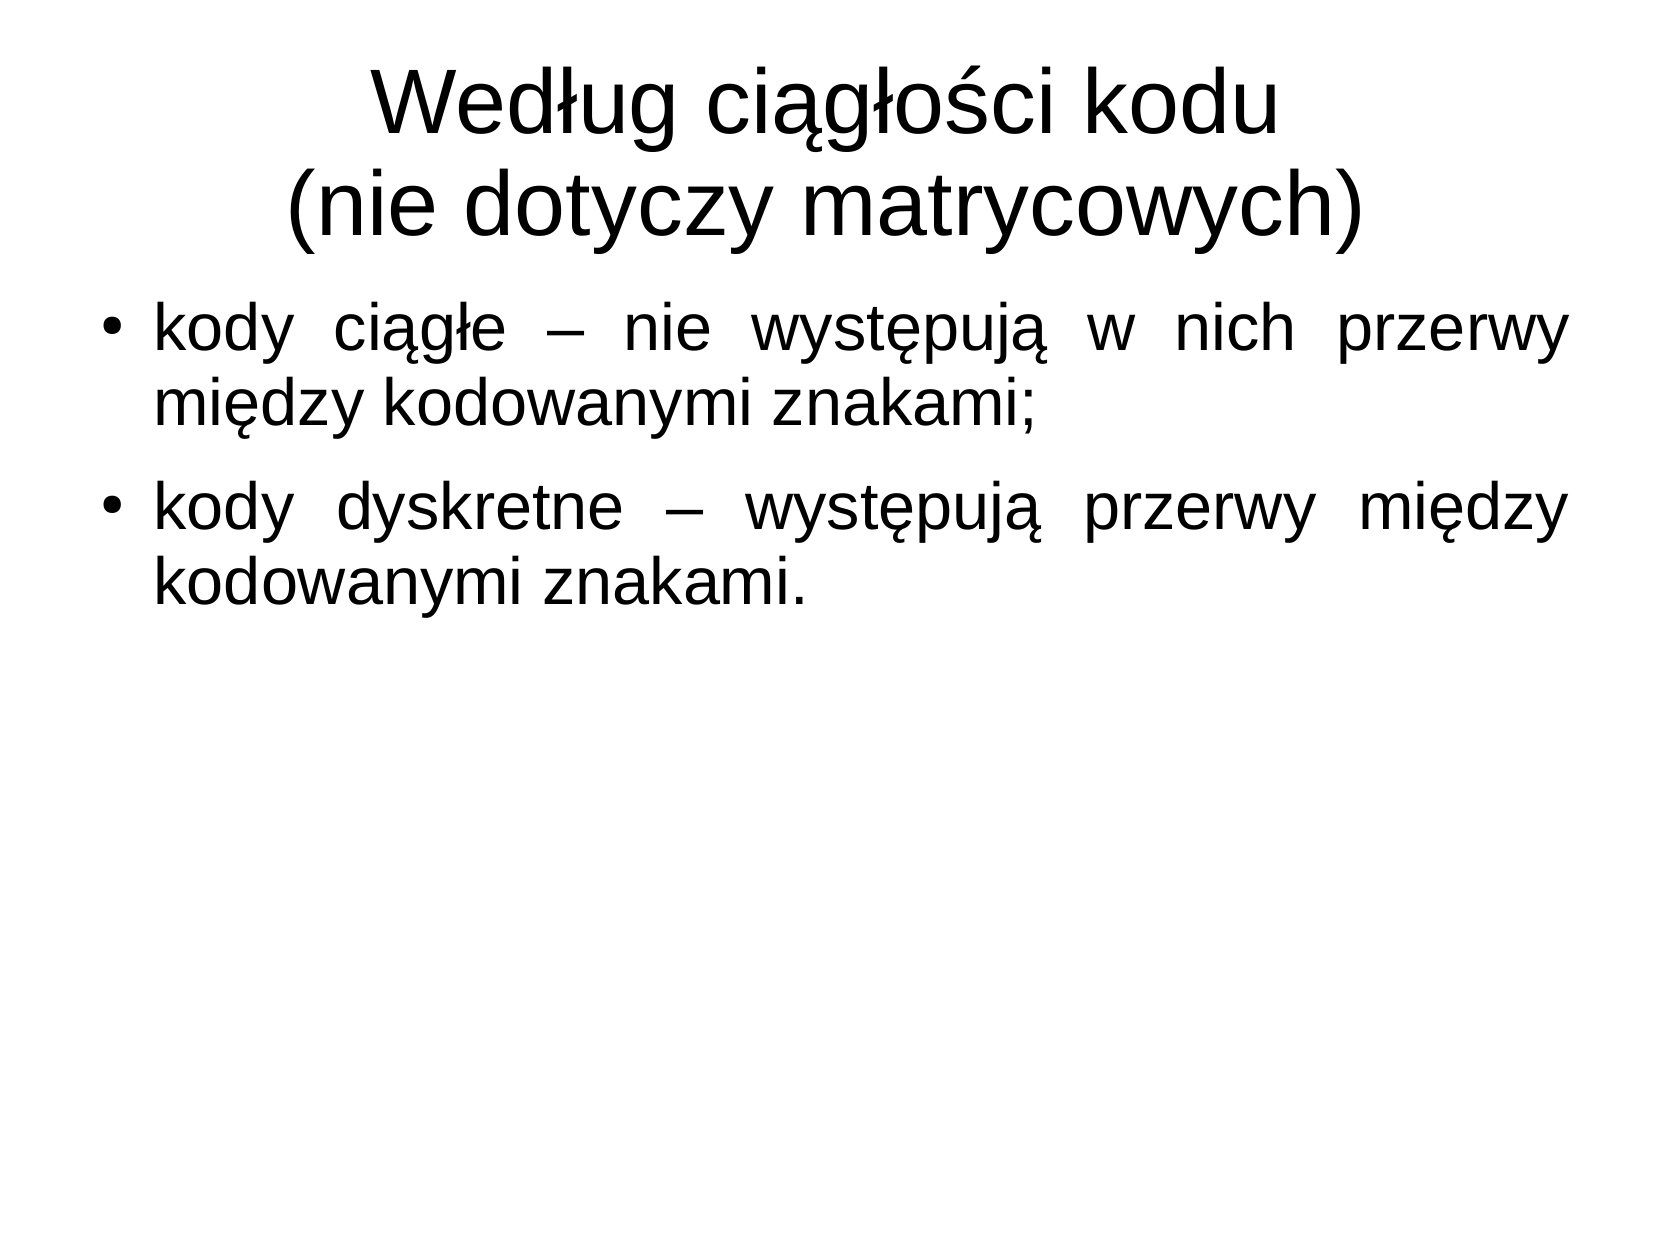

# Według ciągłości kodu (nie dotyczy matrycowych)
kody ciągłe – nie występują w nich przerwy między kodowanymi znakami;
kody dyskretne – występują przerwy między kodowanymi znakami.